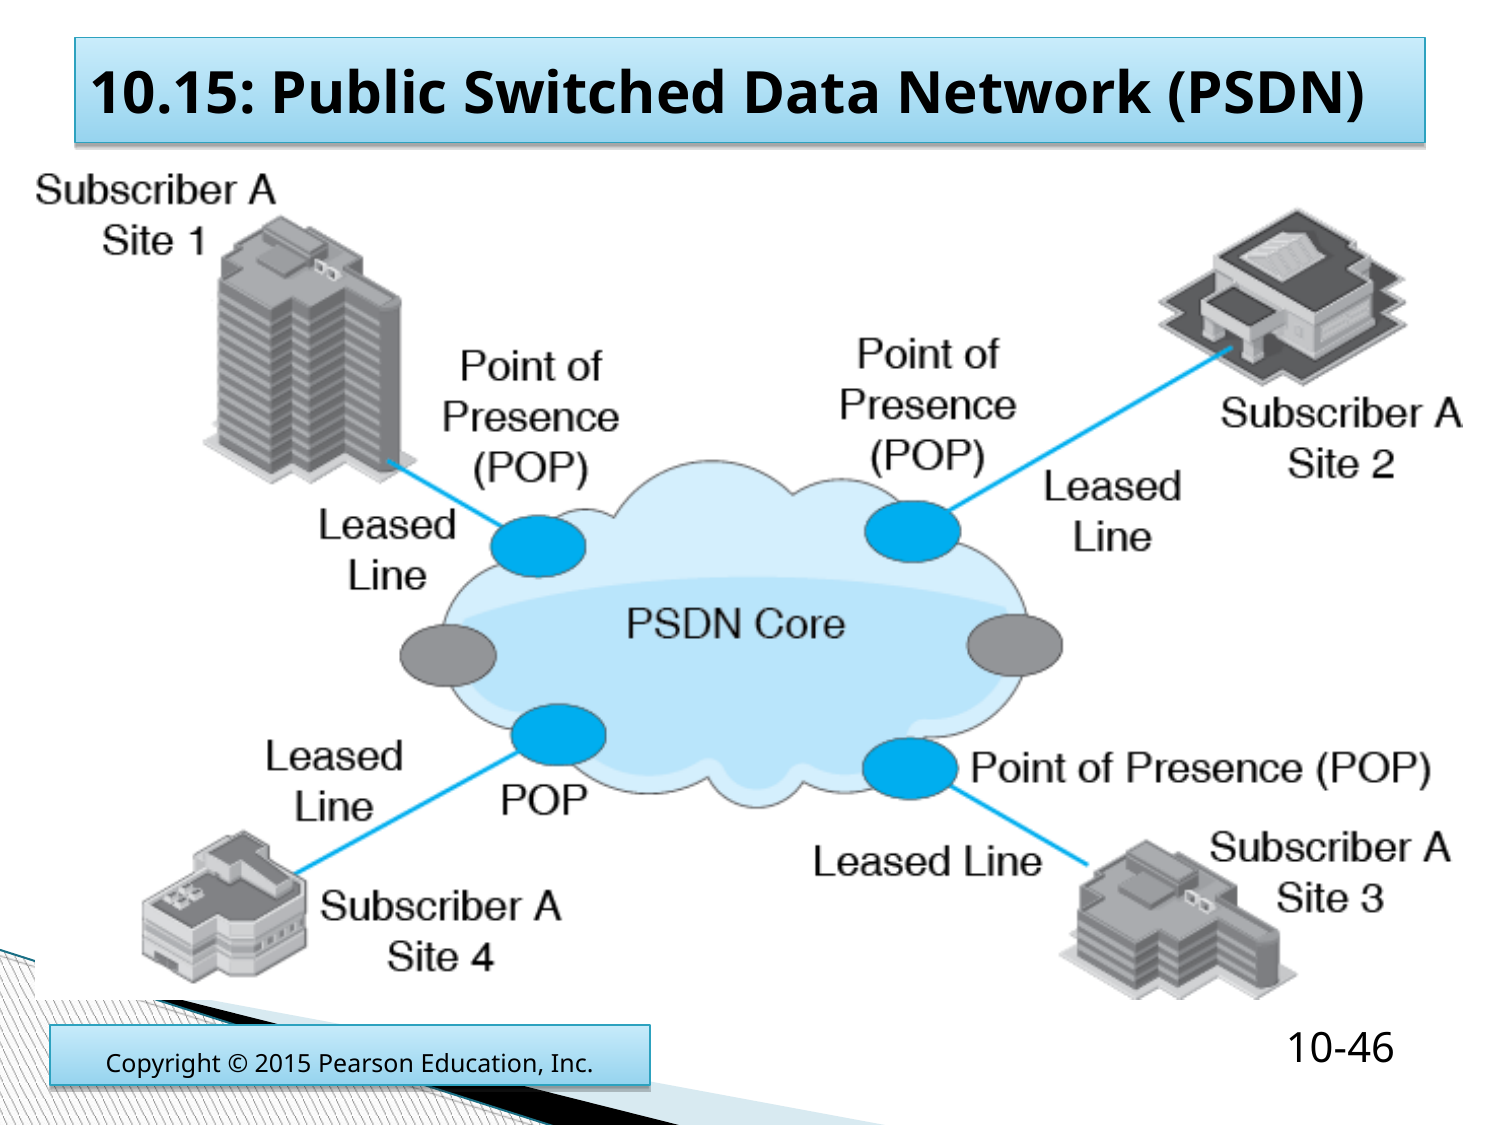

# 10.15: Public Switched Data Network (PSDN)
Copyright © 2015 Pearson Education, Inc.